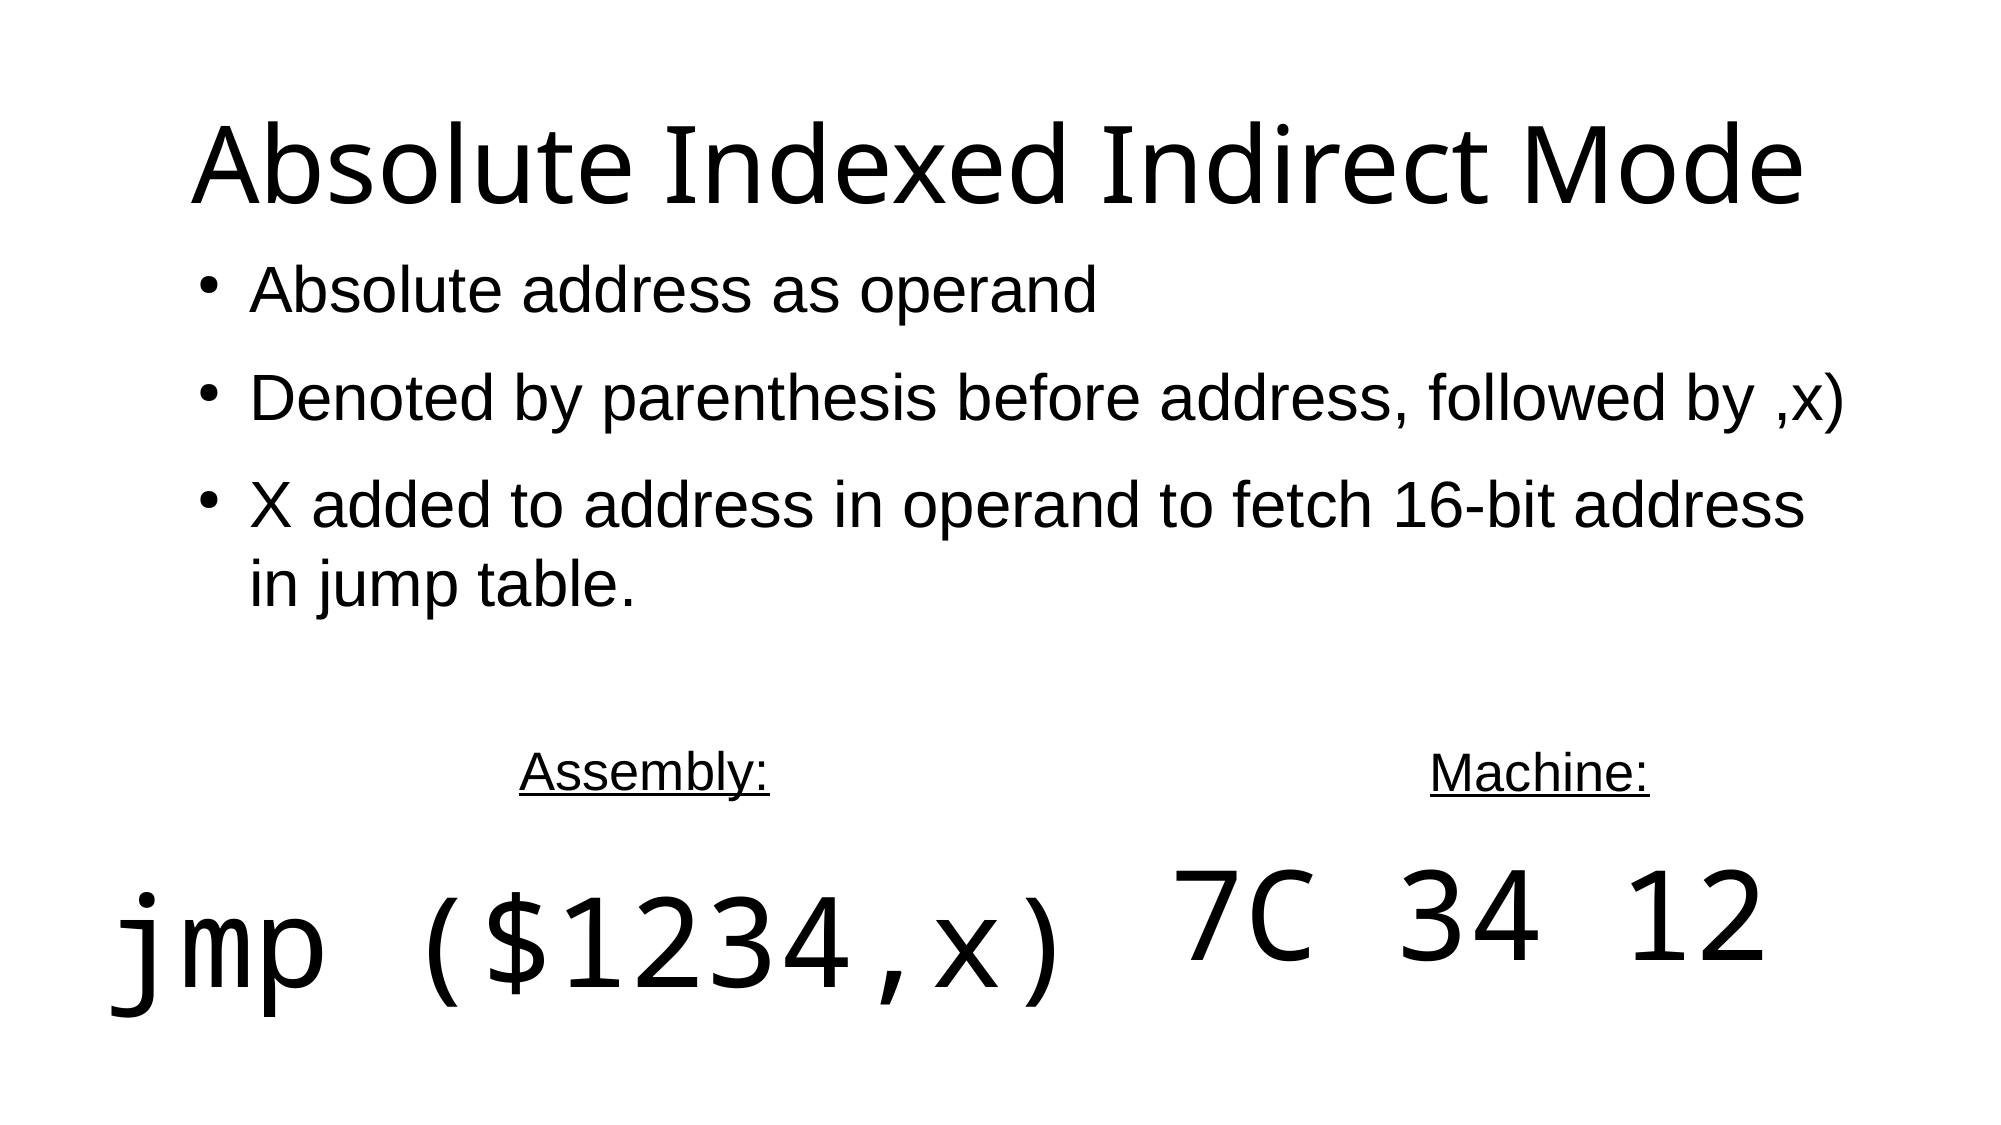

Absolute Indexed Indirect Mode
# Absolute address as operand
Denoted by parenthesis before address, followed by ,x)
X added to address in operand to fetch 16-bit address in jump table.
Assembly:
Machine:
7C 34 12
jmp ($1234,x)